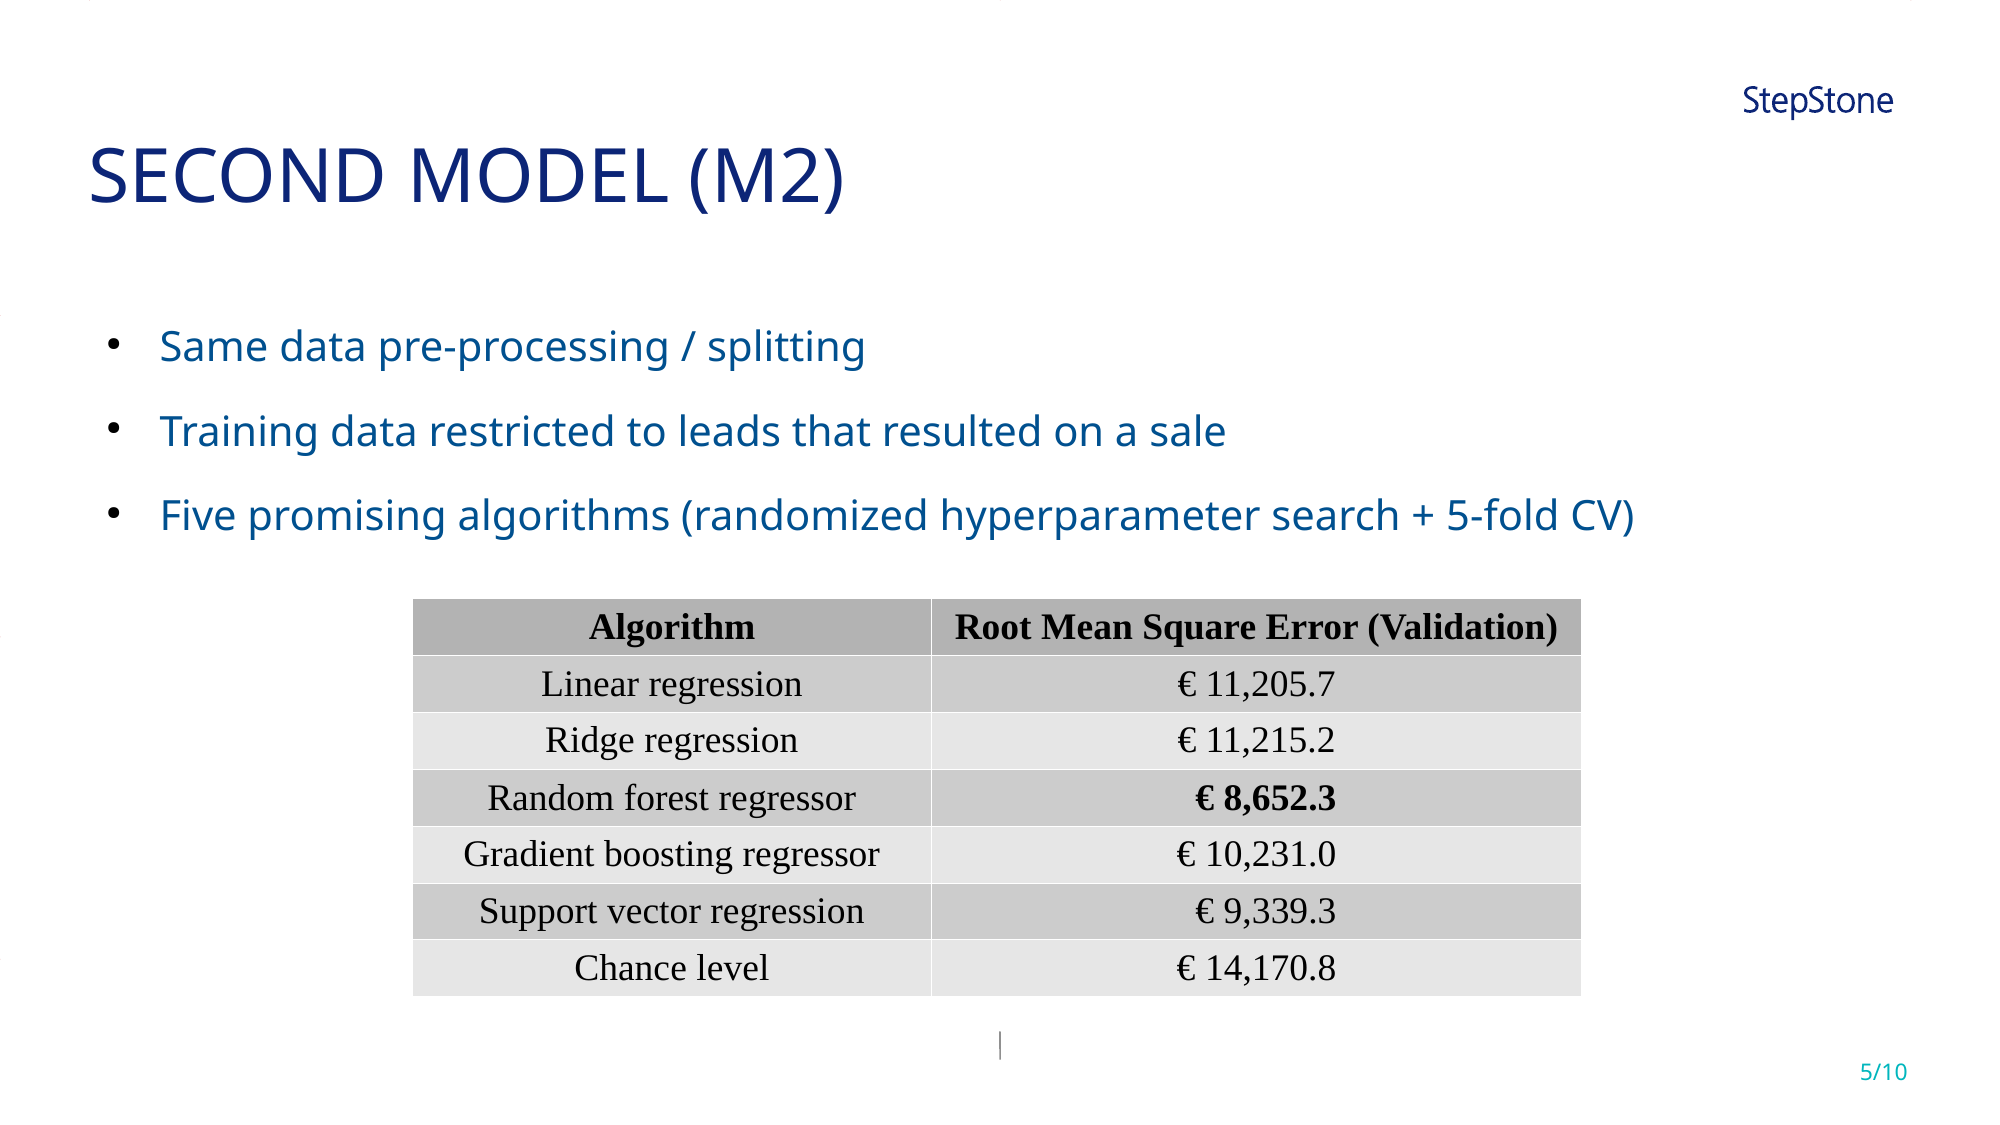

# Second model (M2)
Same data pre-processing / splitting
Training data restricted to leads that resulted on a sale
Five promising algorithms (randomized hyperparameter search + 5-fold CV)
| Algorithm | Root Mean Square Error (Validation) |
| --- | --- |
| Linear regression | € 11,205.7 |
| Ridge regression | € 11,215.2 |
| Random forest regressor | € 8,652.3 |
| Gradient boosting regressor | € 10,231.0 |
| Support vector regression | € 9,339.3 |
| Chance level | € 14,170.8 |
5/10